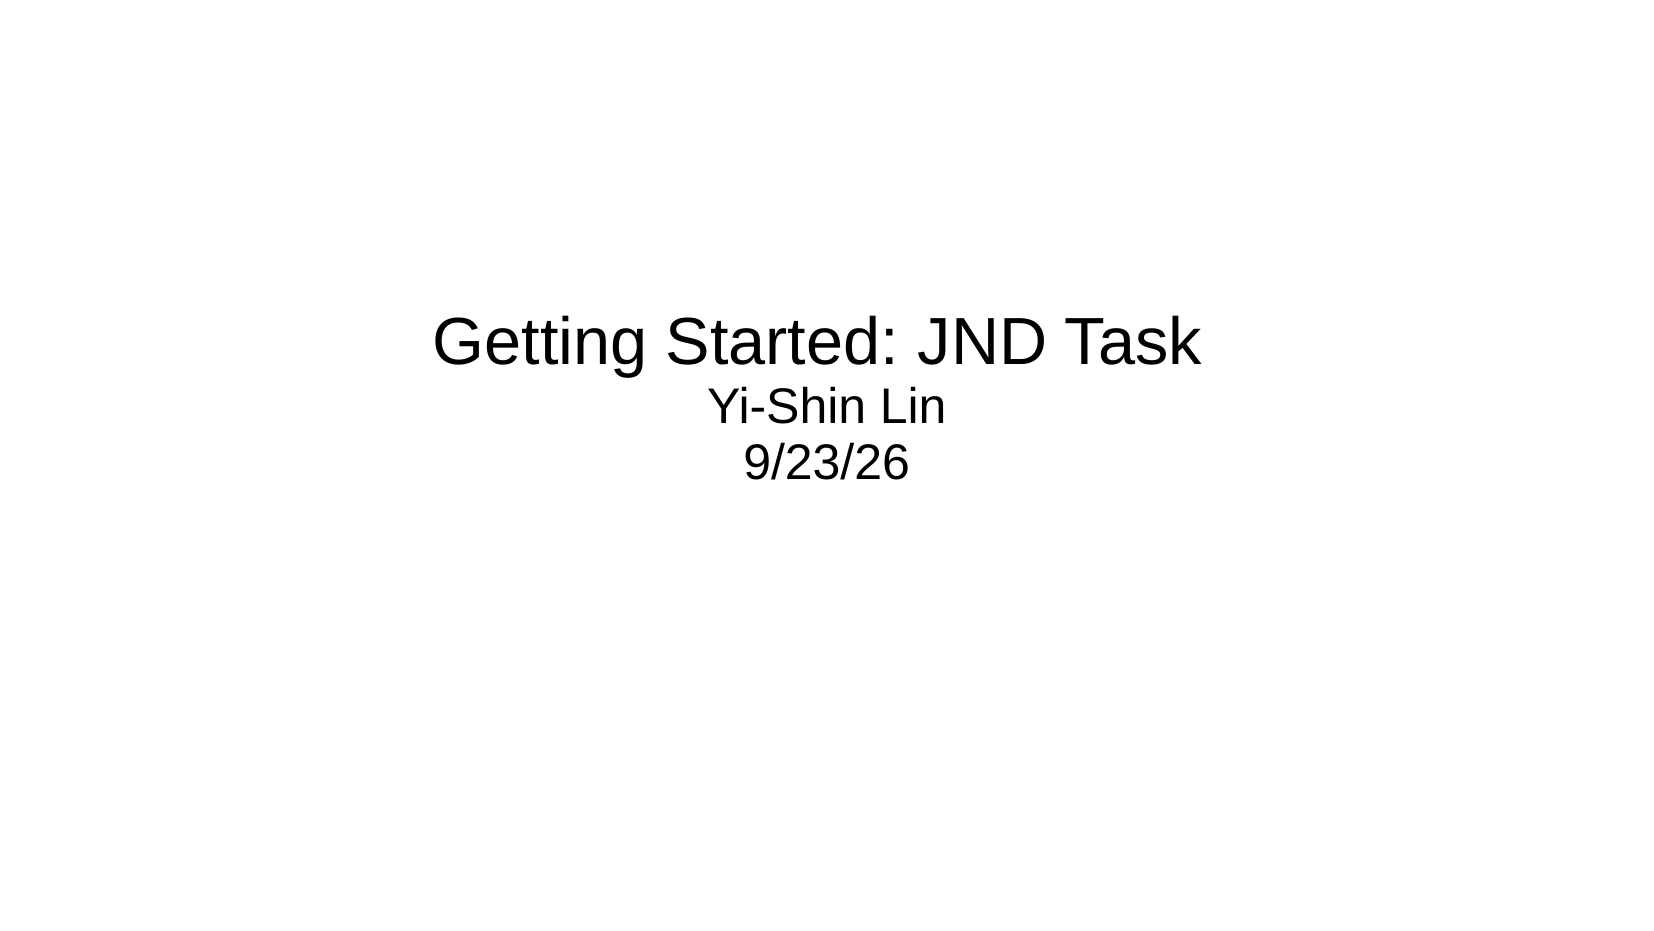

# Getting Started: JND Task
Yi-Shin Lin